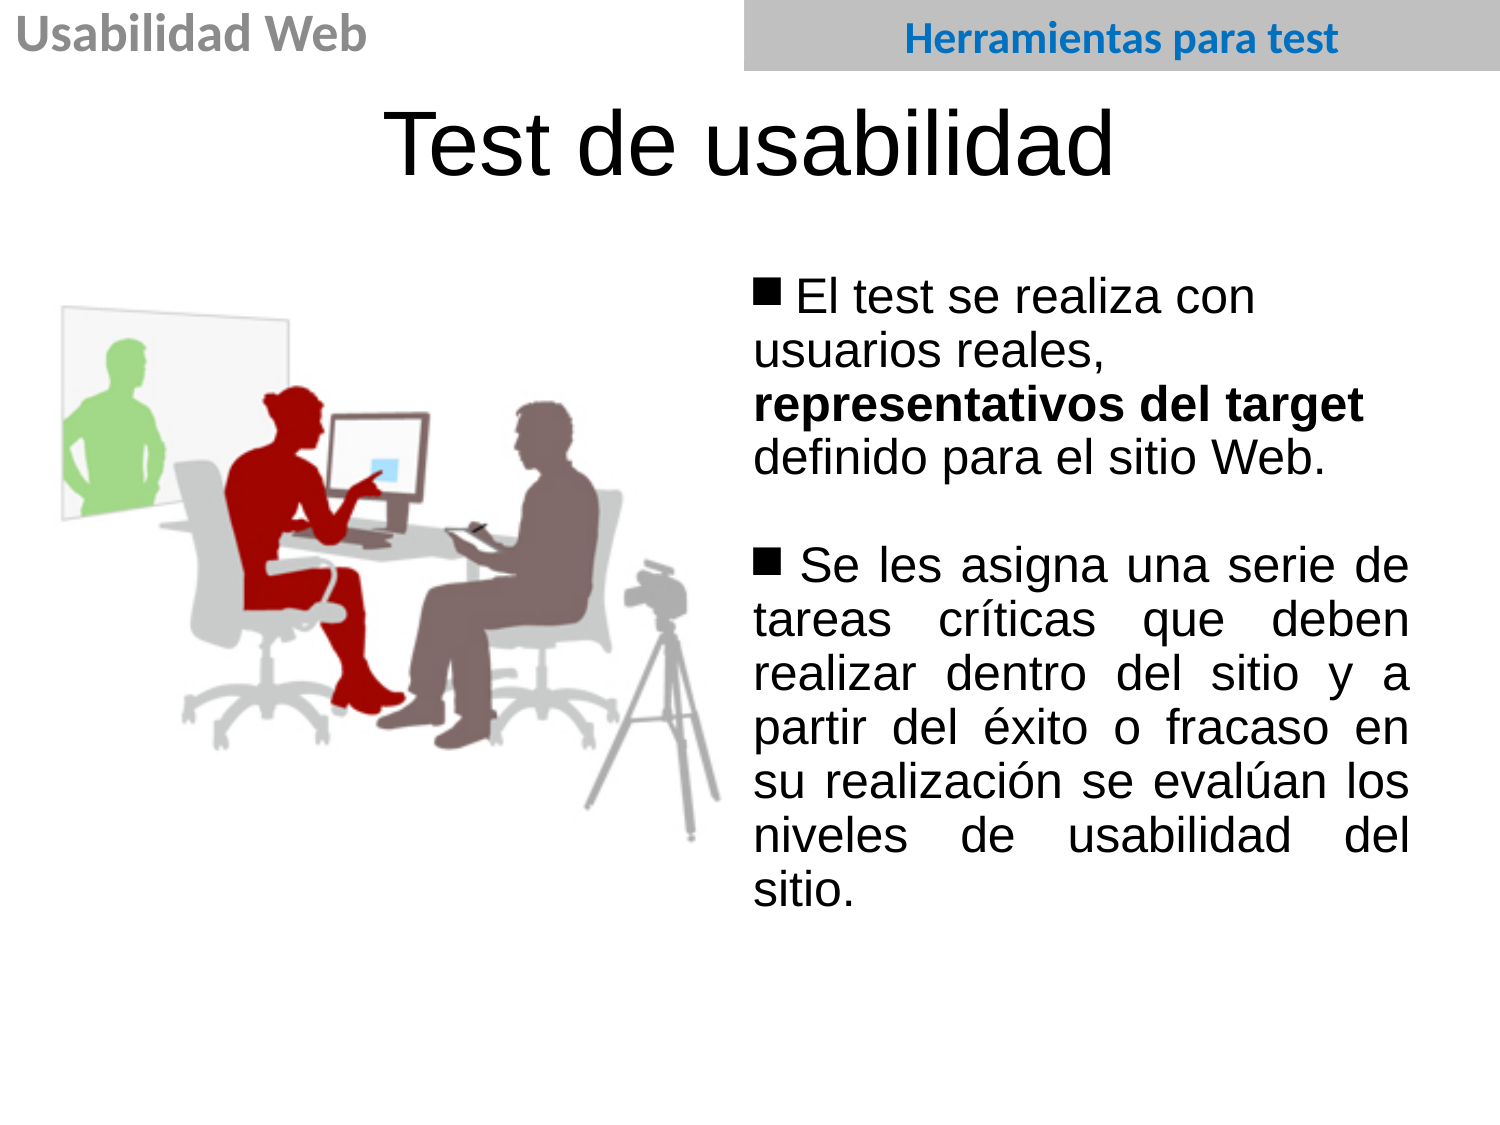

Usabilidad Web
# Herramientas para test
Test de usabilidad
 El test se realiza con usuarios reales, representativos del target definido para el sitio Web.
 Se les asigna una serie de tareas críticas que deben realizar dentro del sitio y a partir del éxito o fracaso en su realización se evalúan los niveles de usabilidad del sitio.